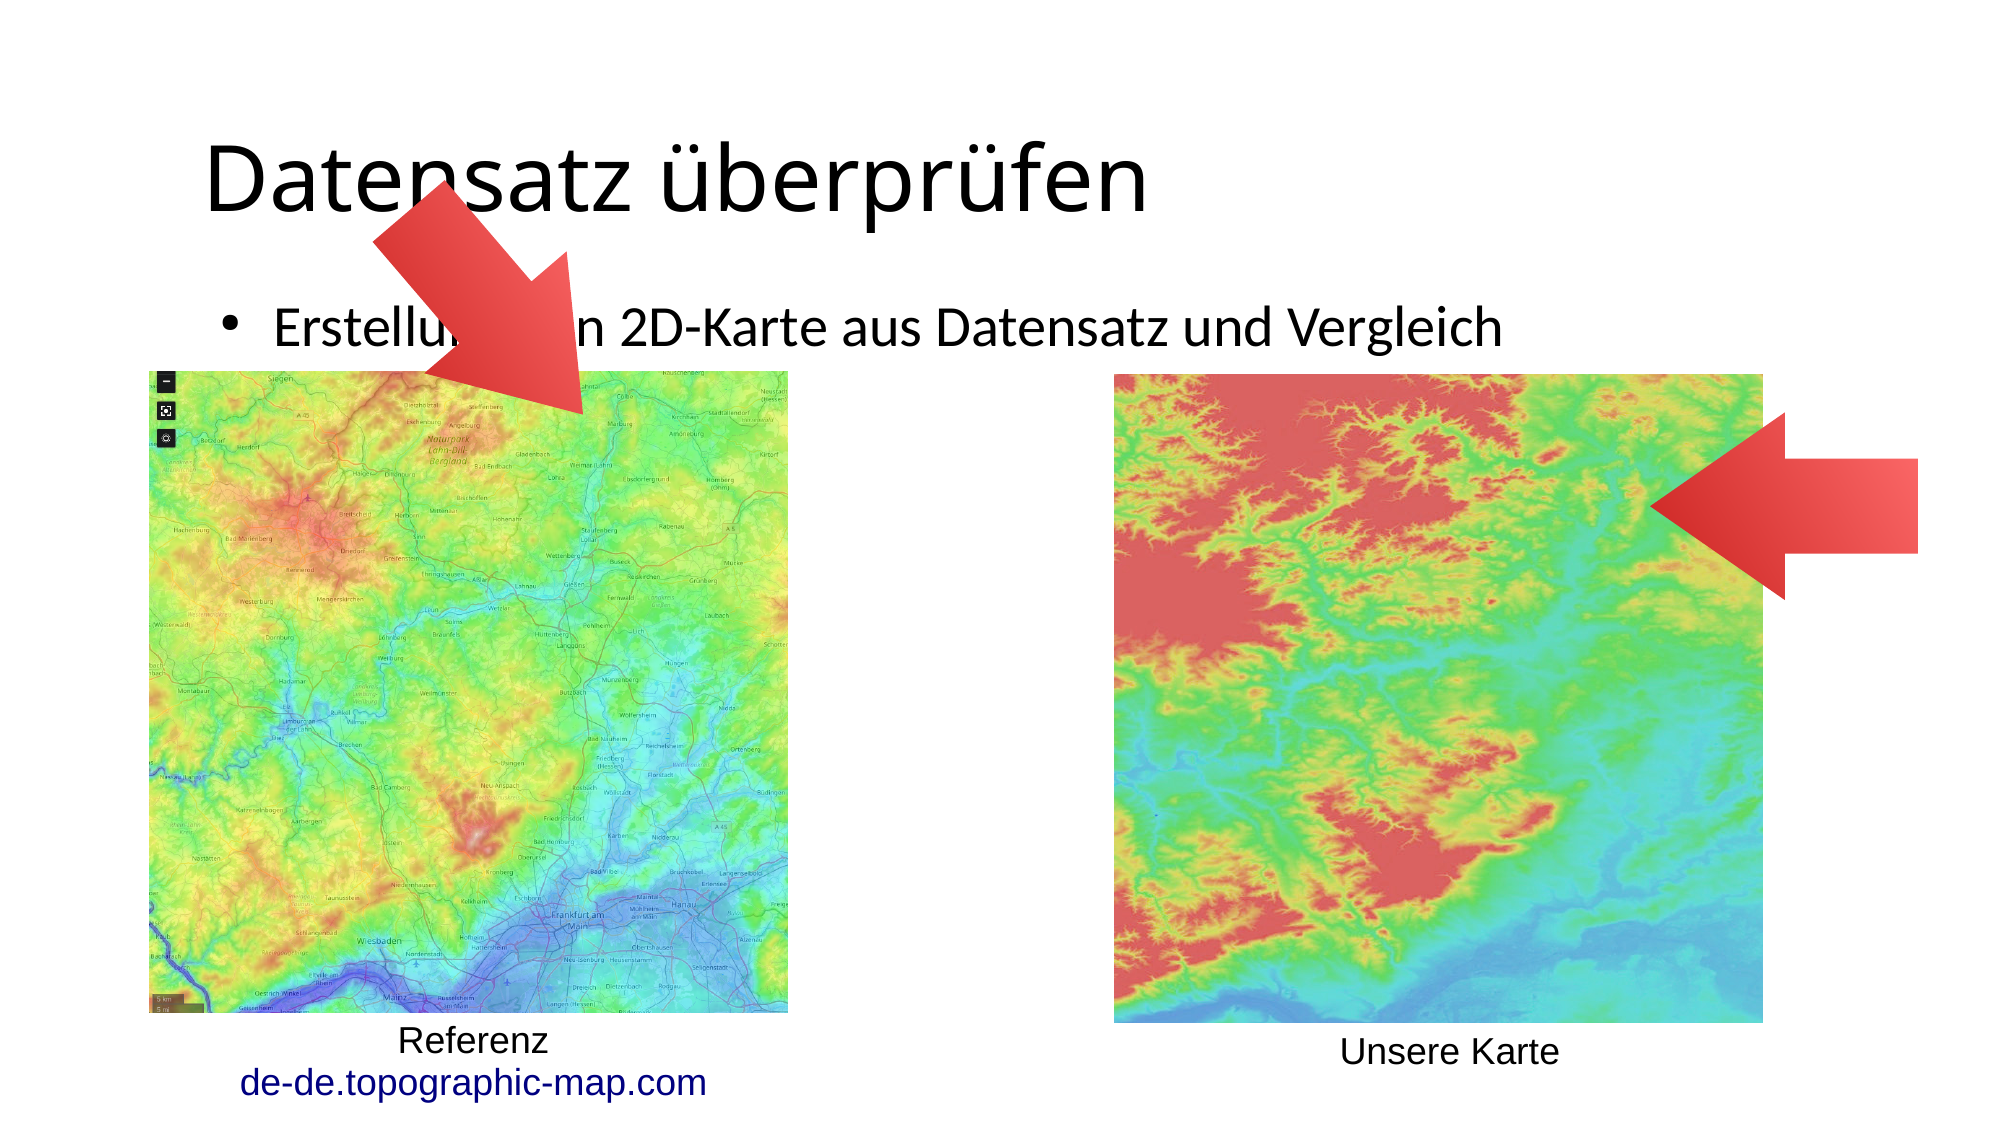

# Datensatz überprüfen
Erstellung von 2D-Karte aus Datensatz und Vergleich
Referenz
de-de.topographic-map.com
Unsere Karte